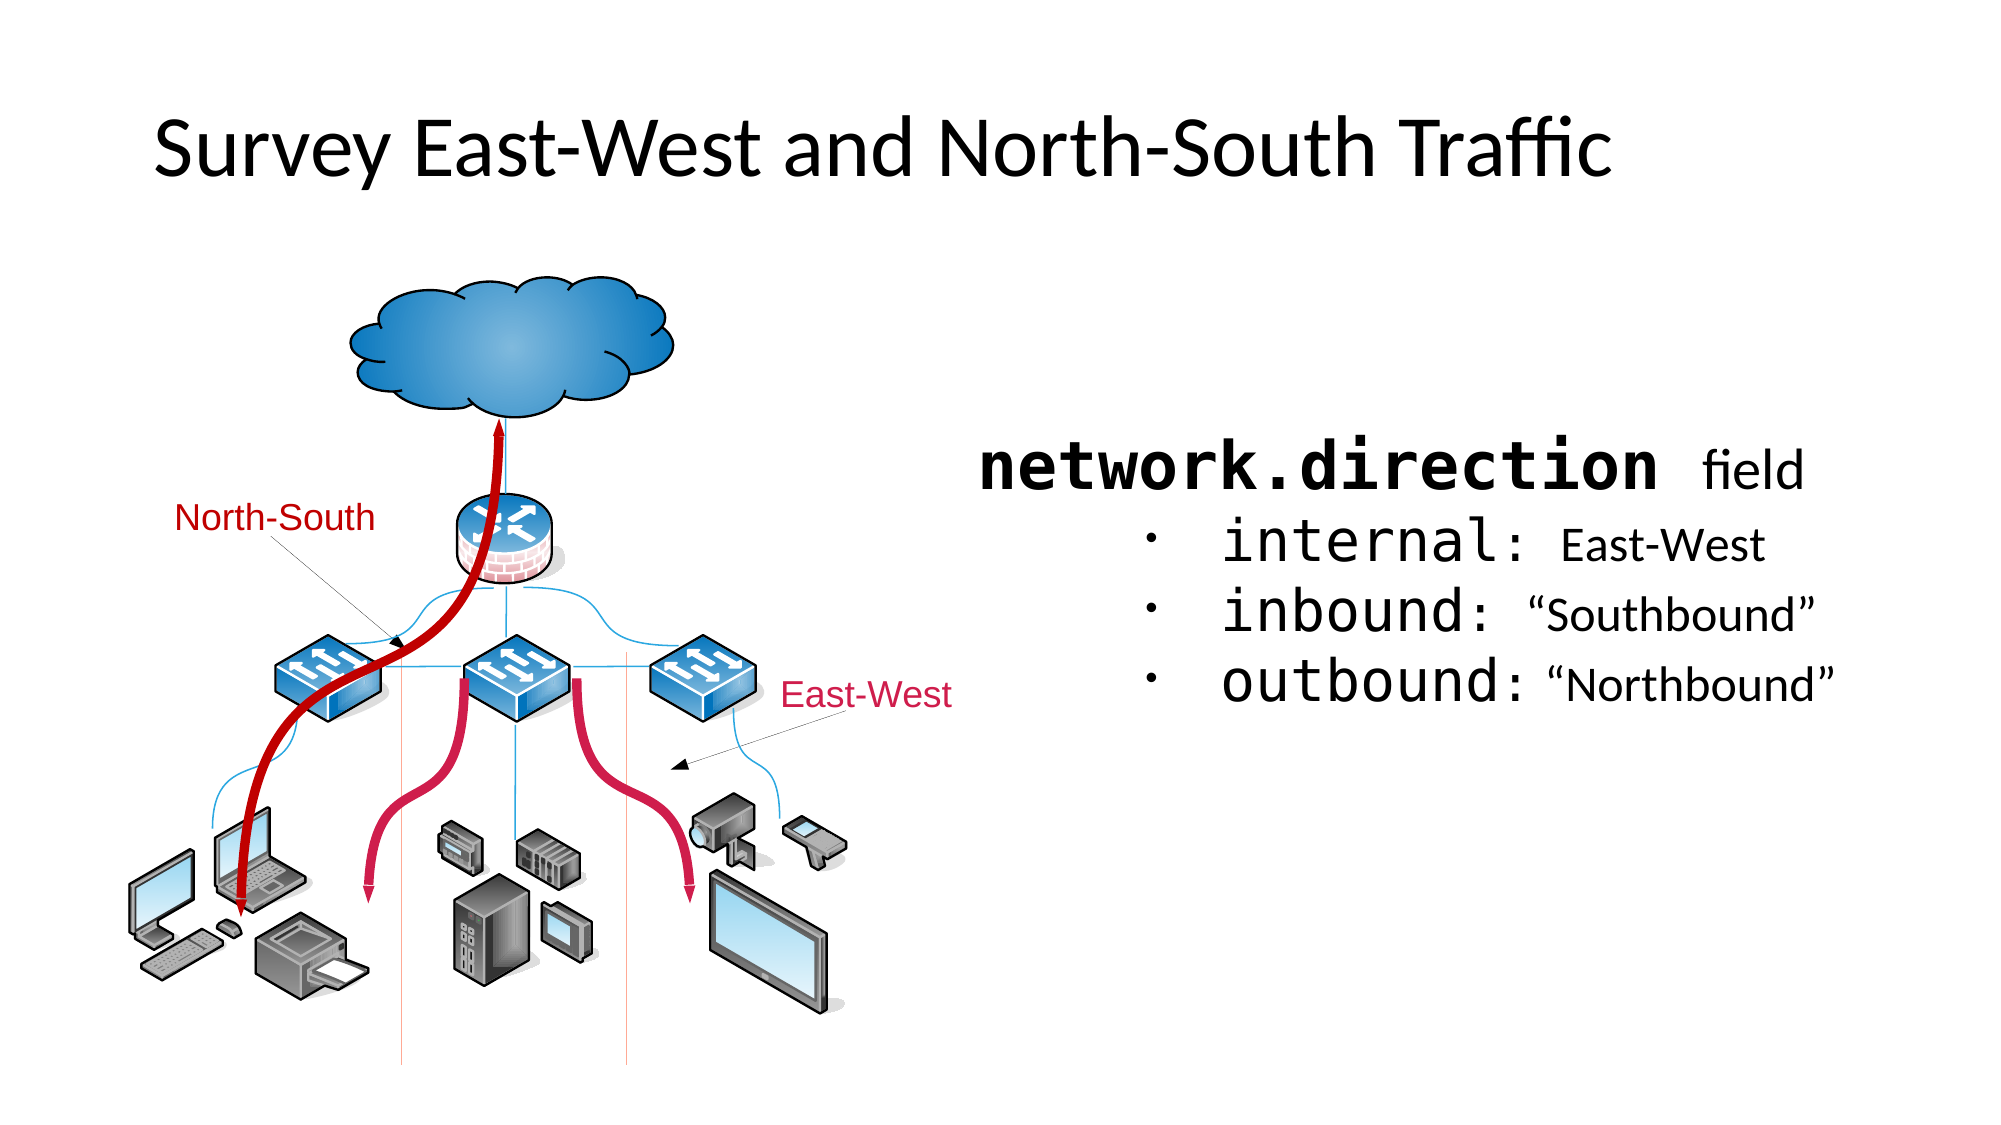

# Survey East-West and North-South Traffic
North-South
East-West
network.direction field
internal: East-West
inbound: “Southbound”
outbound: “Northbound”